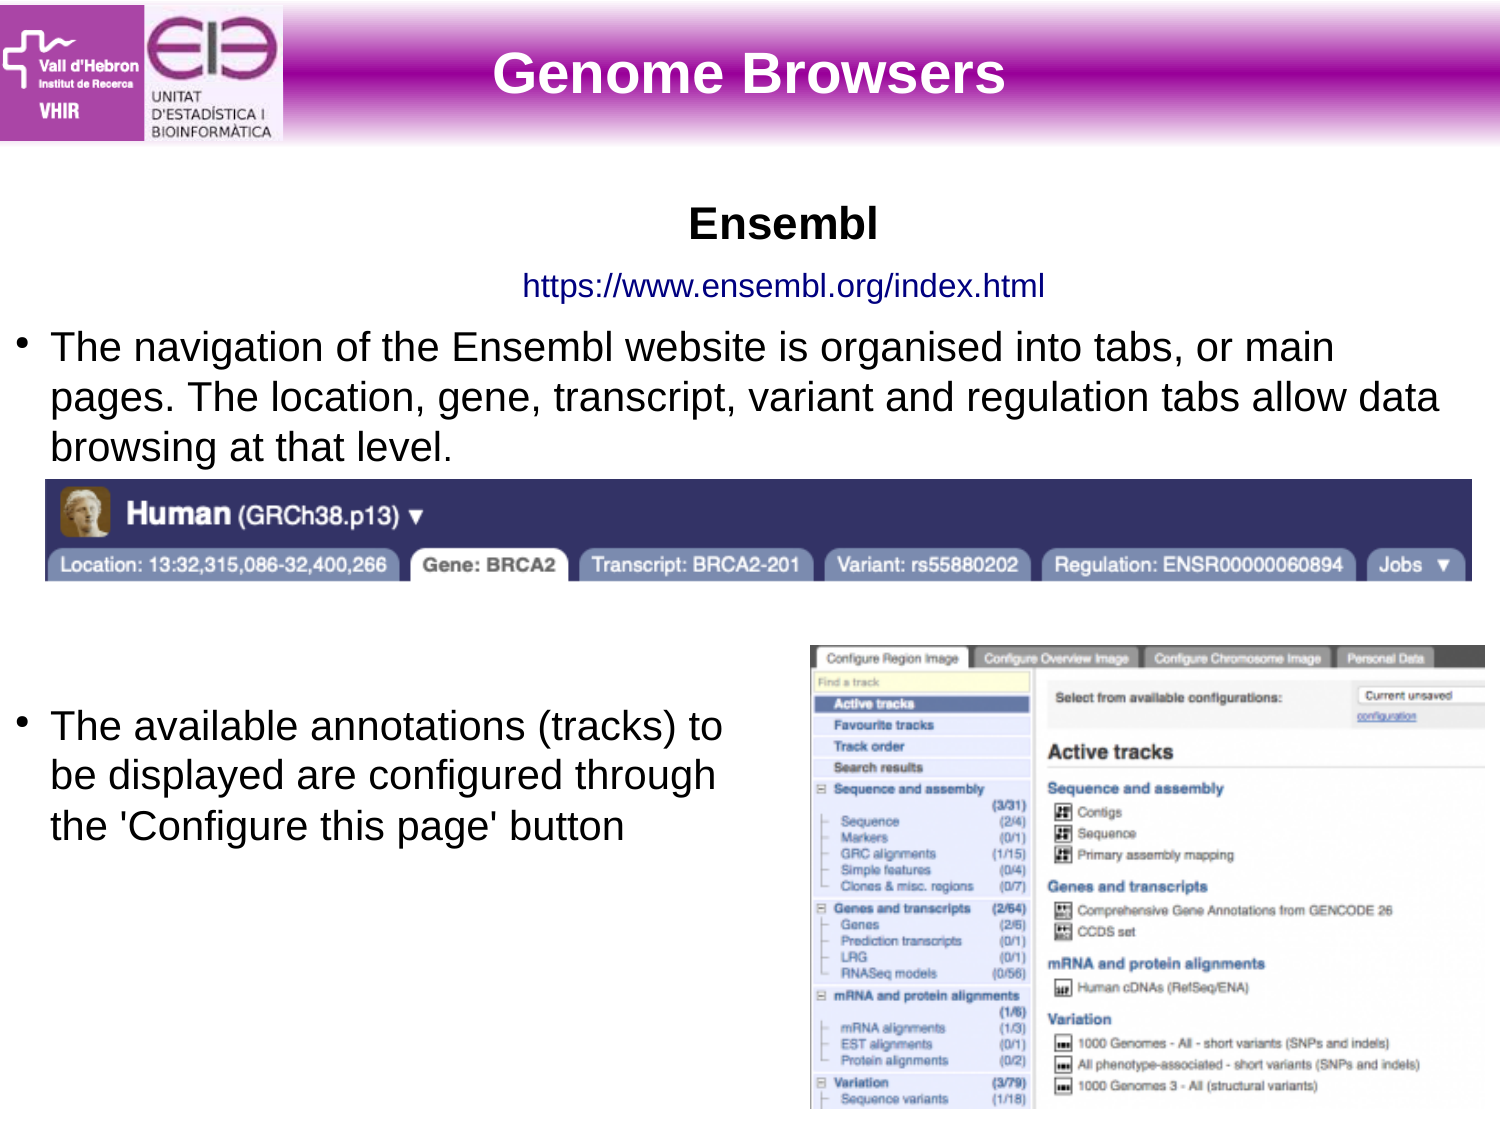

Genome Browsers
Ensembl
https://www.ensembl.org/index.html
The navigation of the Ensembl website is organised into tabs, or main pages. The location, gene, transcript, variant and regulation tabs allow data browsing at that level.
The available annotations (tracks) to be displayed are configured through the 'Configure this page' button